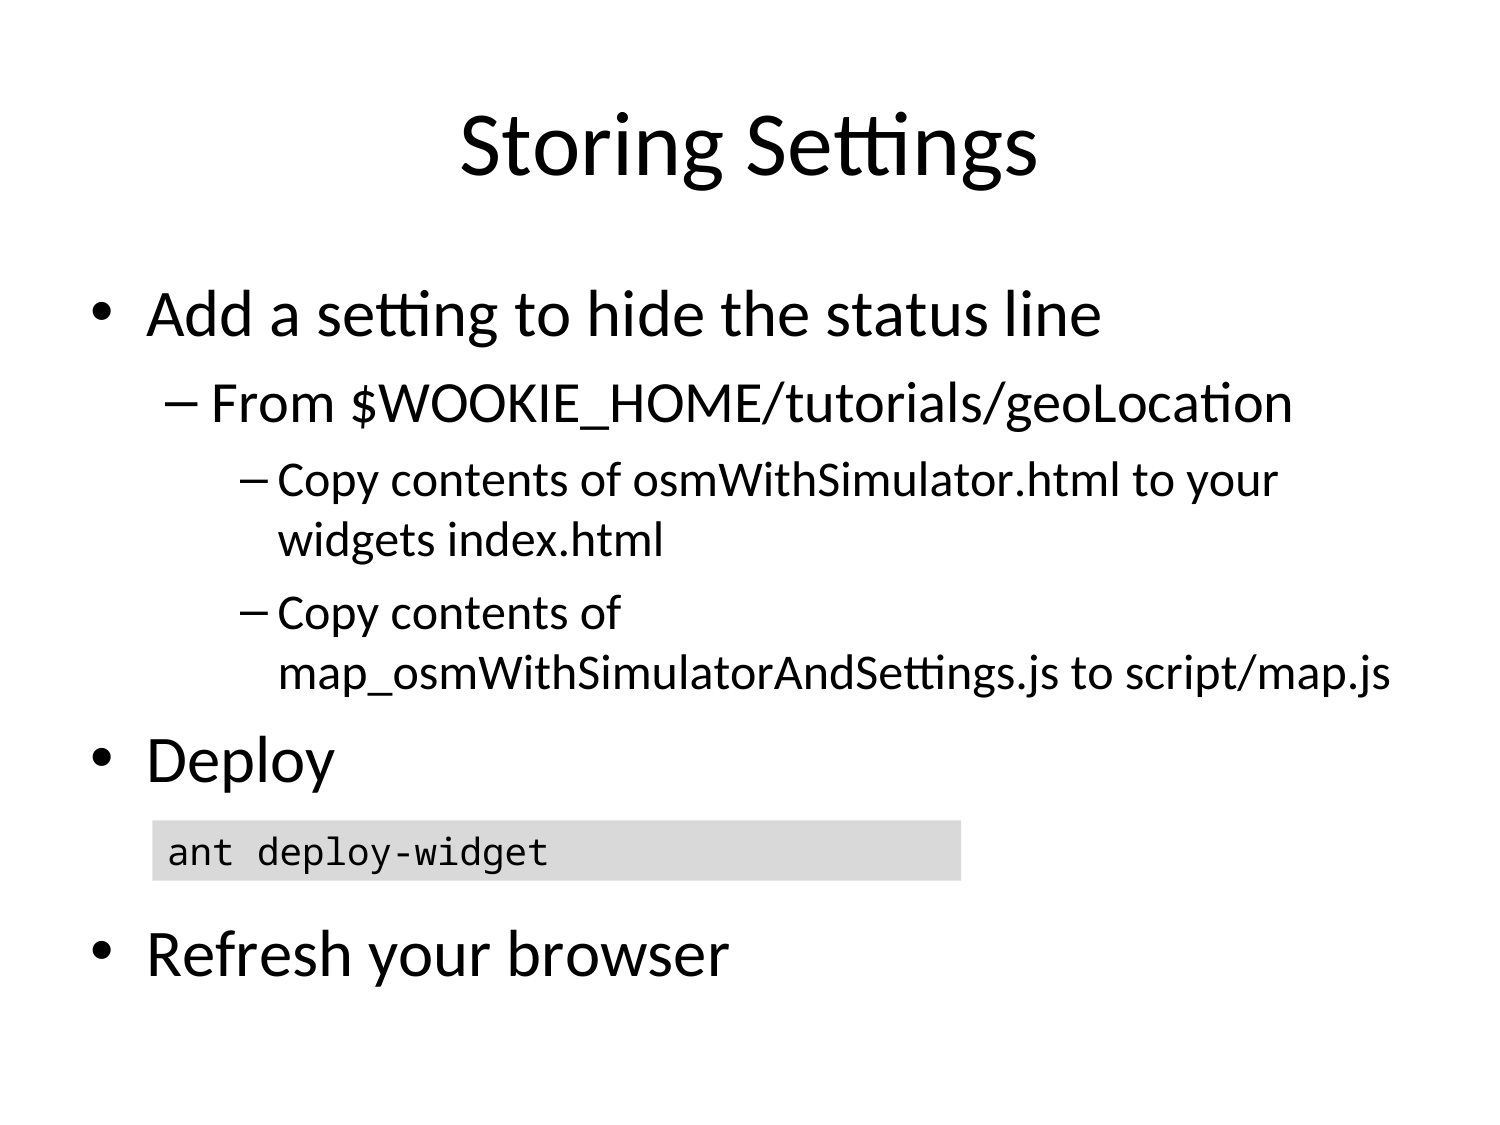

# Storing Settings
Add a setting to hide the status line
From $WOOKIE_HOME/tutorials/geoLocation
Copy contents of osmWithSimulator.html to your widgets index.html
Copy contents of map_osmWithSimulatorAndSettings.js to script/map.js
Deploy
Refresh your browser
ant deploy-widget